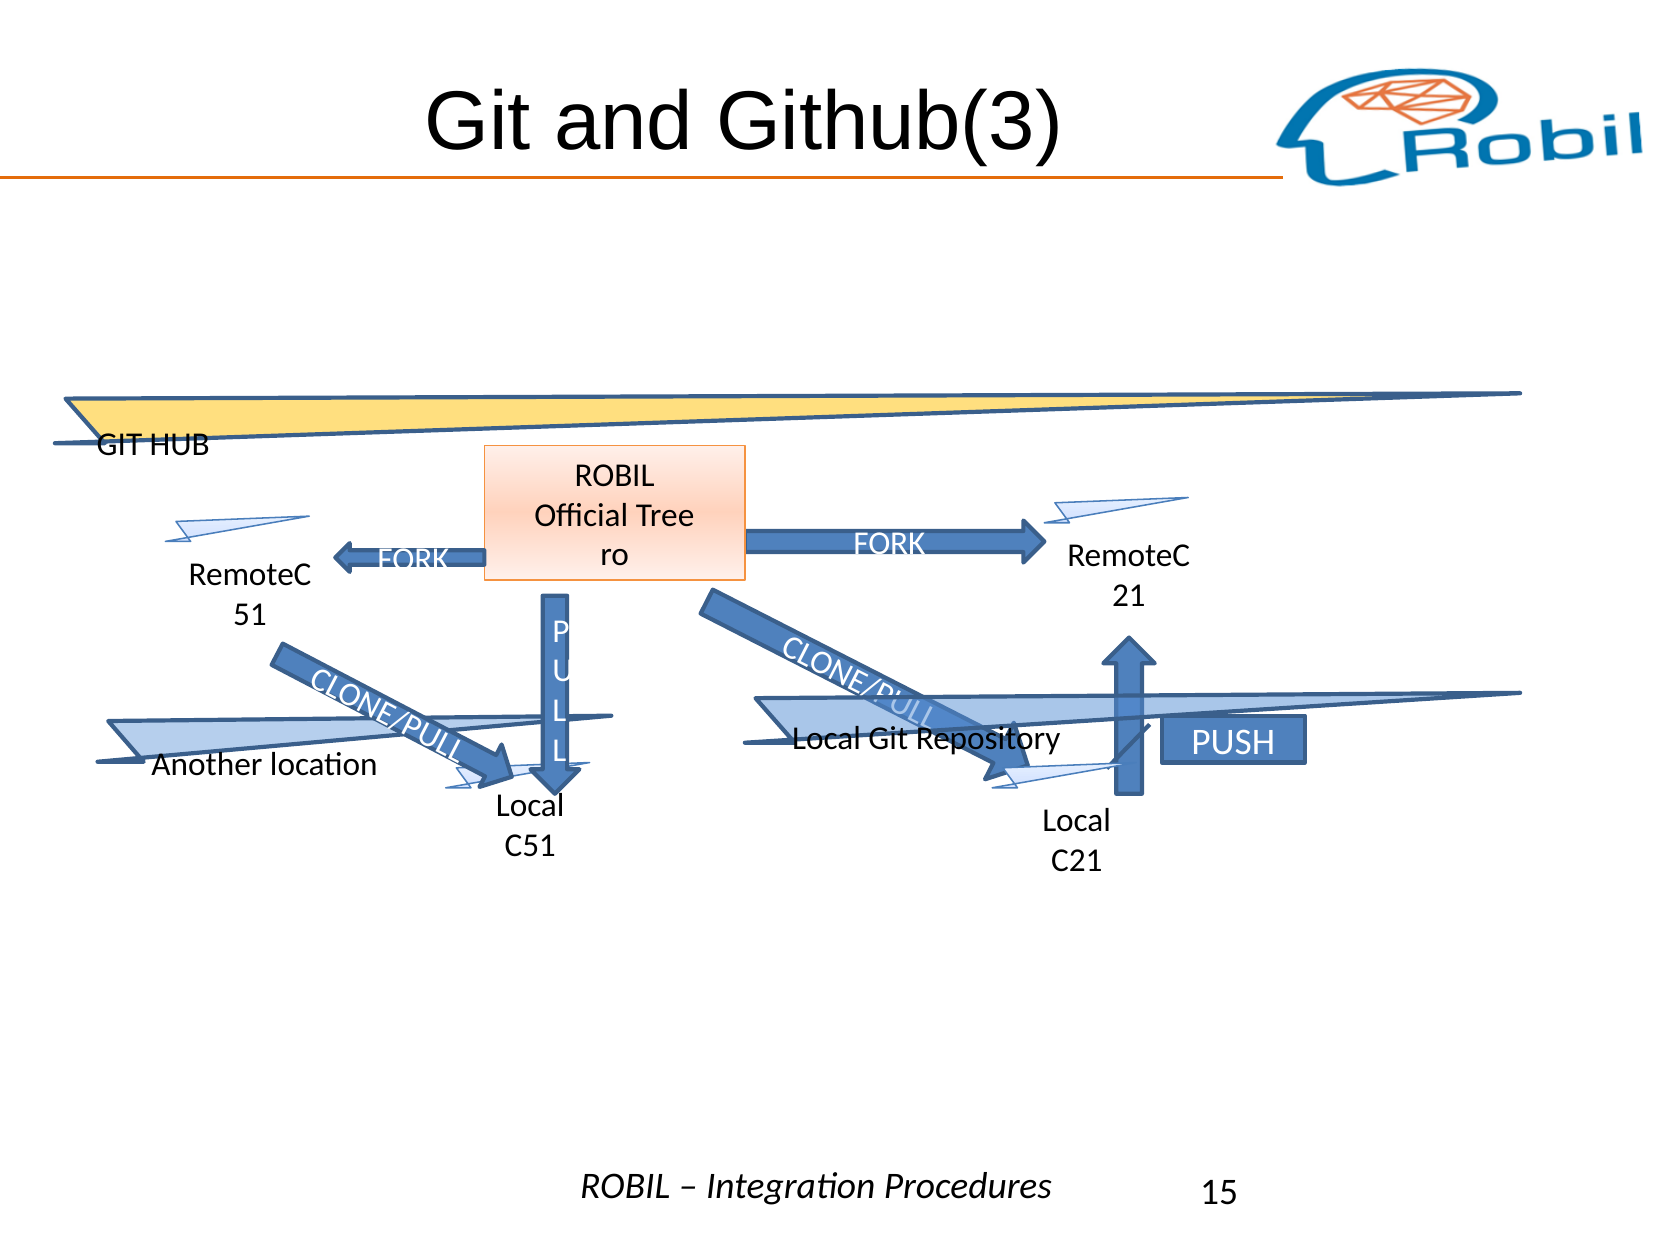

Git and Github(3)
GIT HUB
ROBIL
Official Tree
ro
RemoteC21
RemoteC51
FORK
FORK
PULL
PUSH
CLONE/PULL
CLONE/PULL
Local Git Repository
Another location
Local C51
Local C21
ROBIL – Integration Procedures